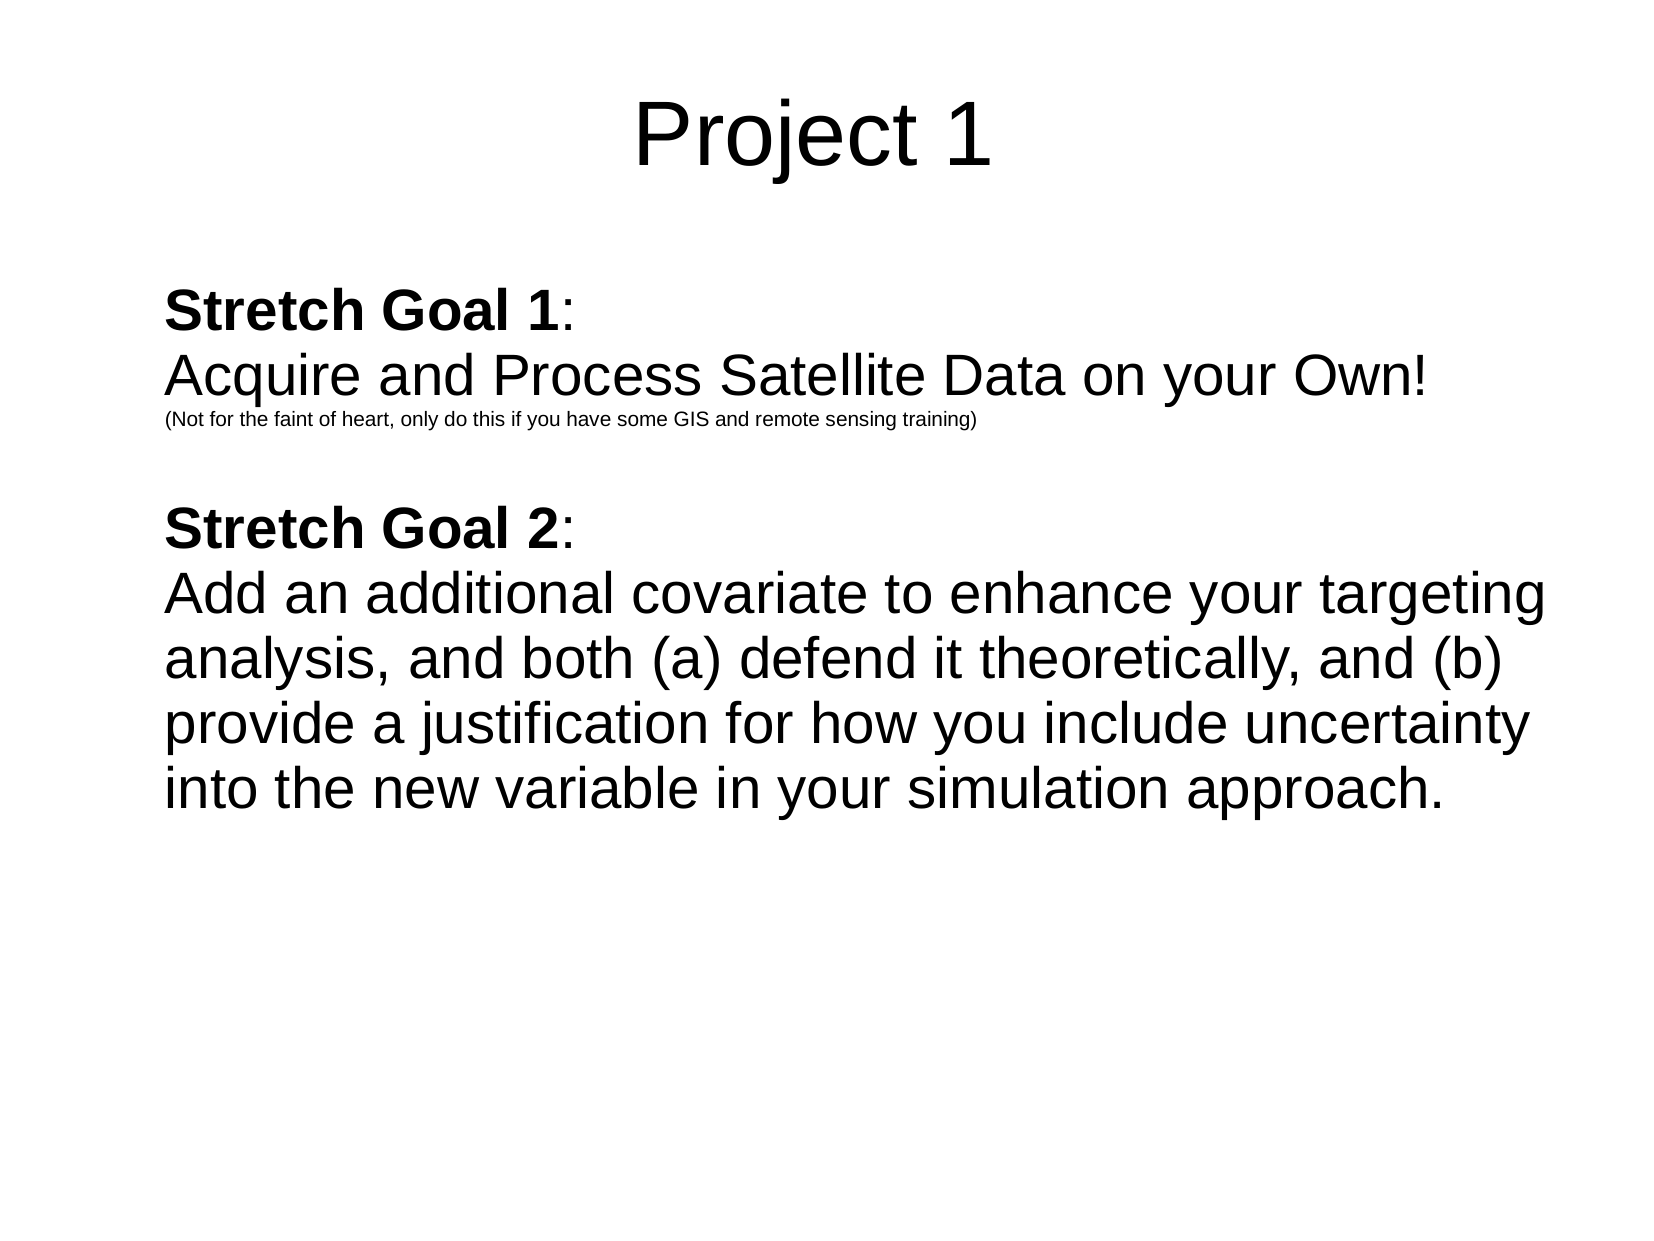

# Project 1
Stretch Goal 1:
Acquire and Process Satellite Data on your Own!
(Not for the faint of heart, only do this if you have some GIS and remote sensing training)
Stretch Goal 2:
Add an additional covariate to enhance your targeting analysis, and both (a) defend it theoretically, and (b) provide a justification for how you include uncertainty into the new variable in your simulation approach.